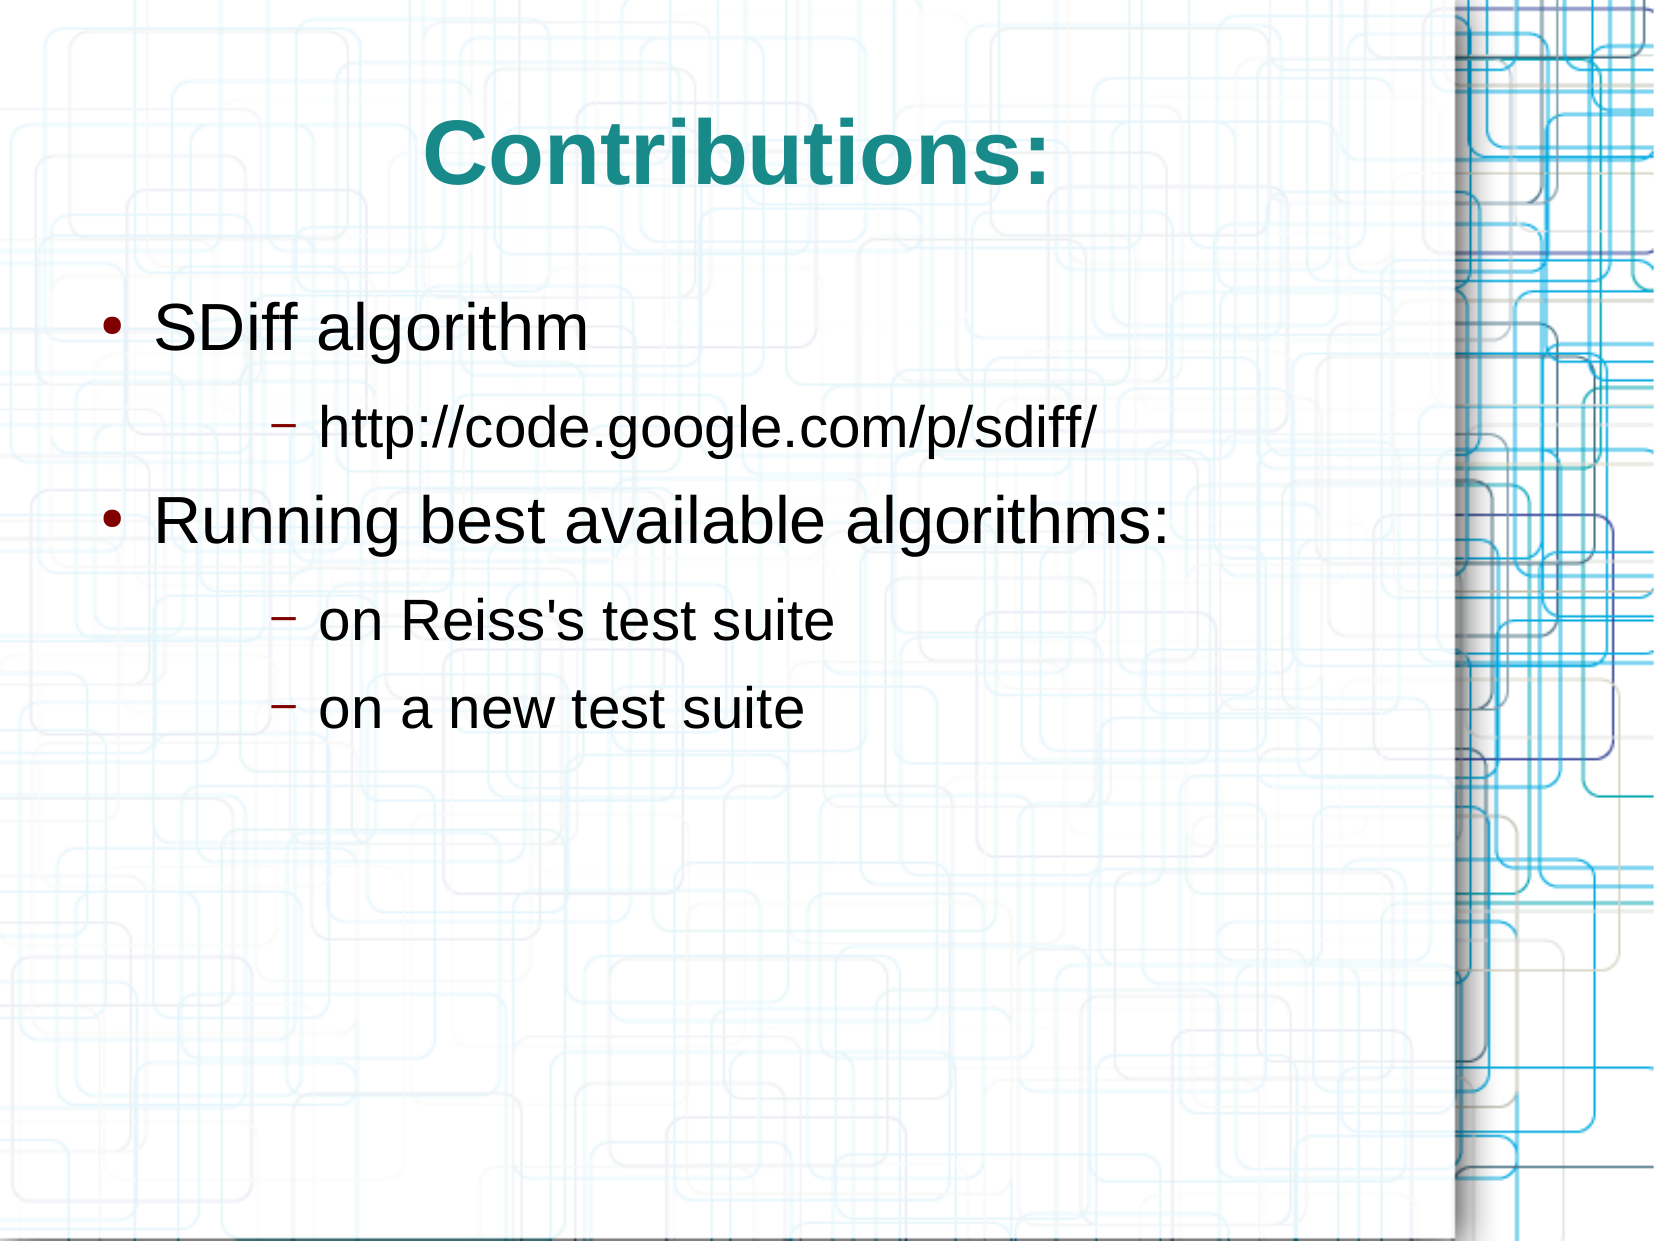

# Contributions:
SDiff algorithm
http://code.google.com/p/sdiff/
Running best available algorithms:
on Reiss's test suite
on a new test suite